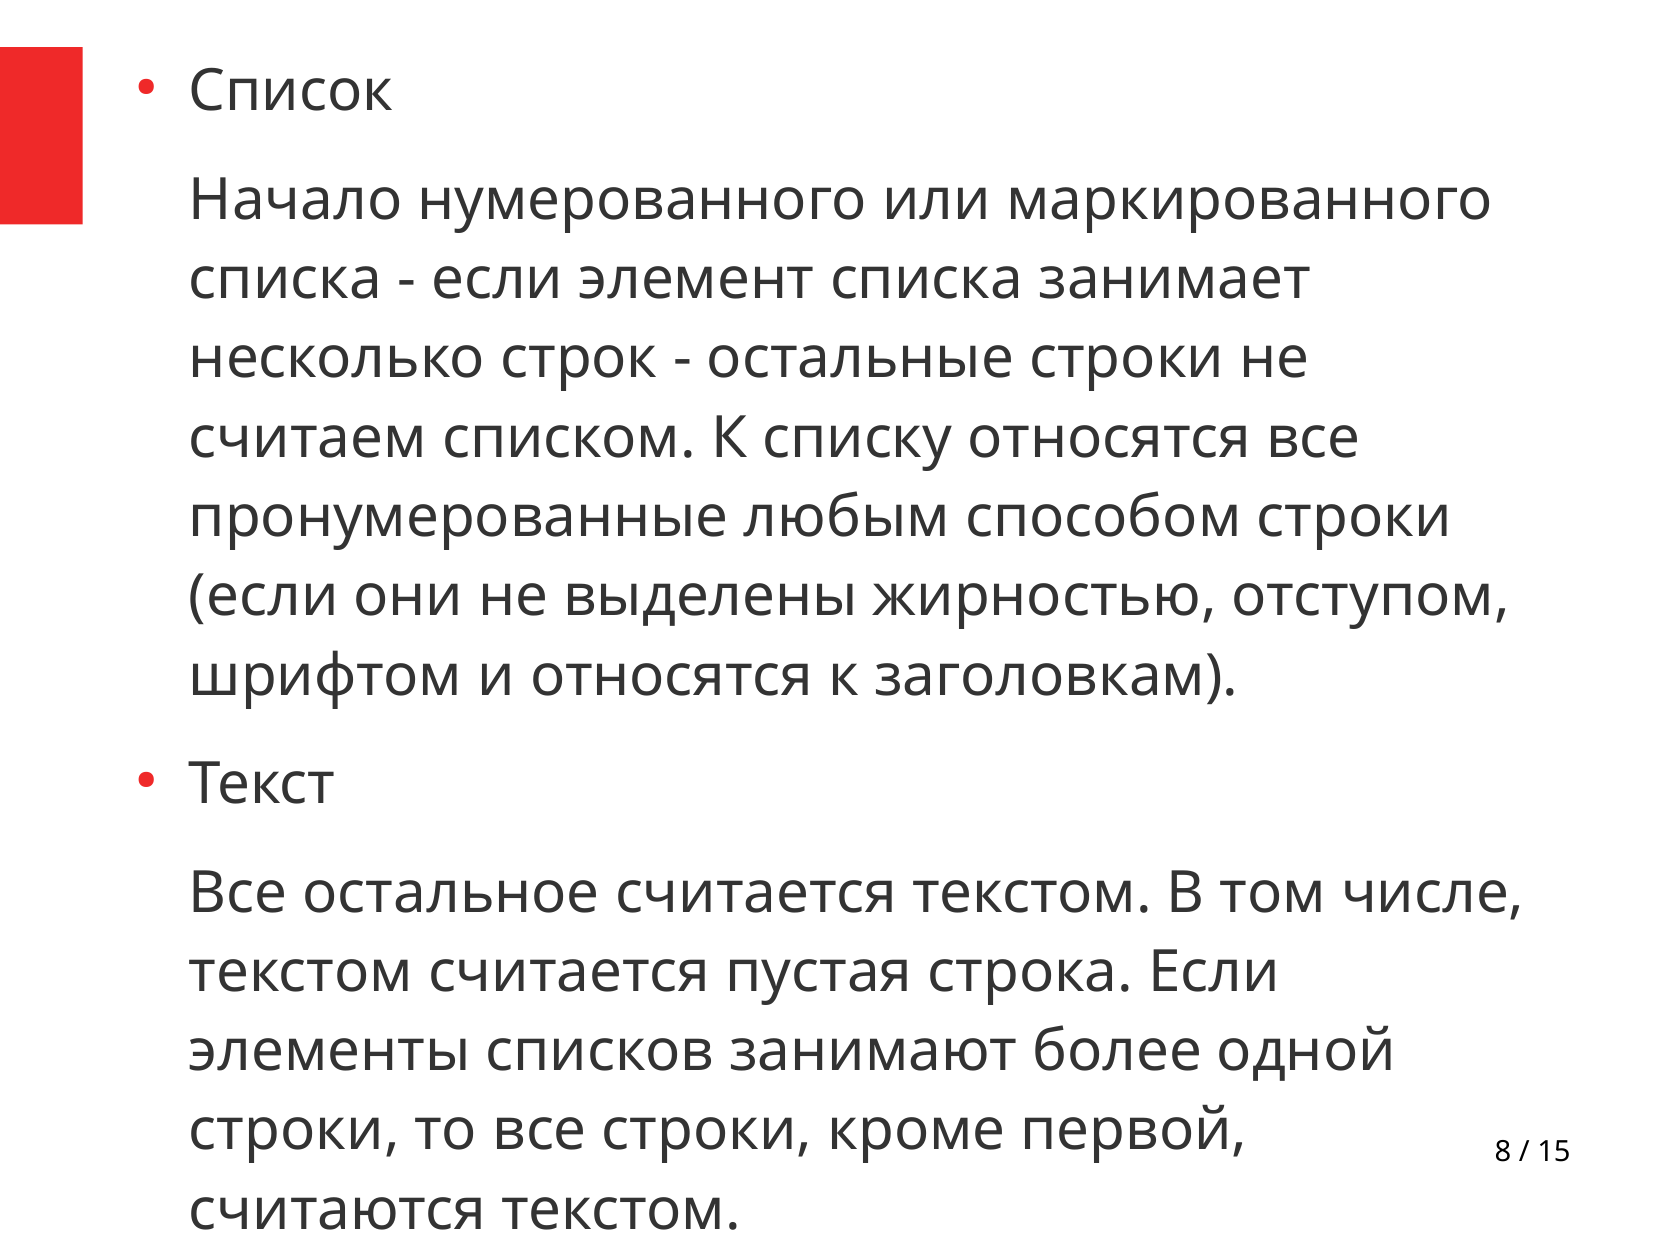

# Список
Начало нумерованного или маркированного списка - если элемент списка занимает несколько строк - остальные строки не считаем списком. К списку относятся все пронумерованные любым способом строки (если они не выделены жирностью, отступом, шрифтом и относятся к заголовкам).
Текст
Все остальное считается текстом. В том числе, текстом считается пустая строка. Если элементы списков занимают более одной строки, то все строки, кроме первой, считаются текстом.
8